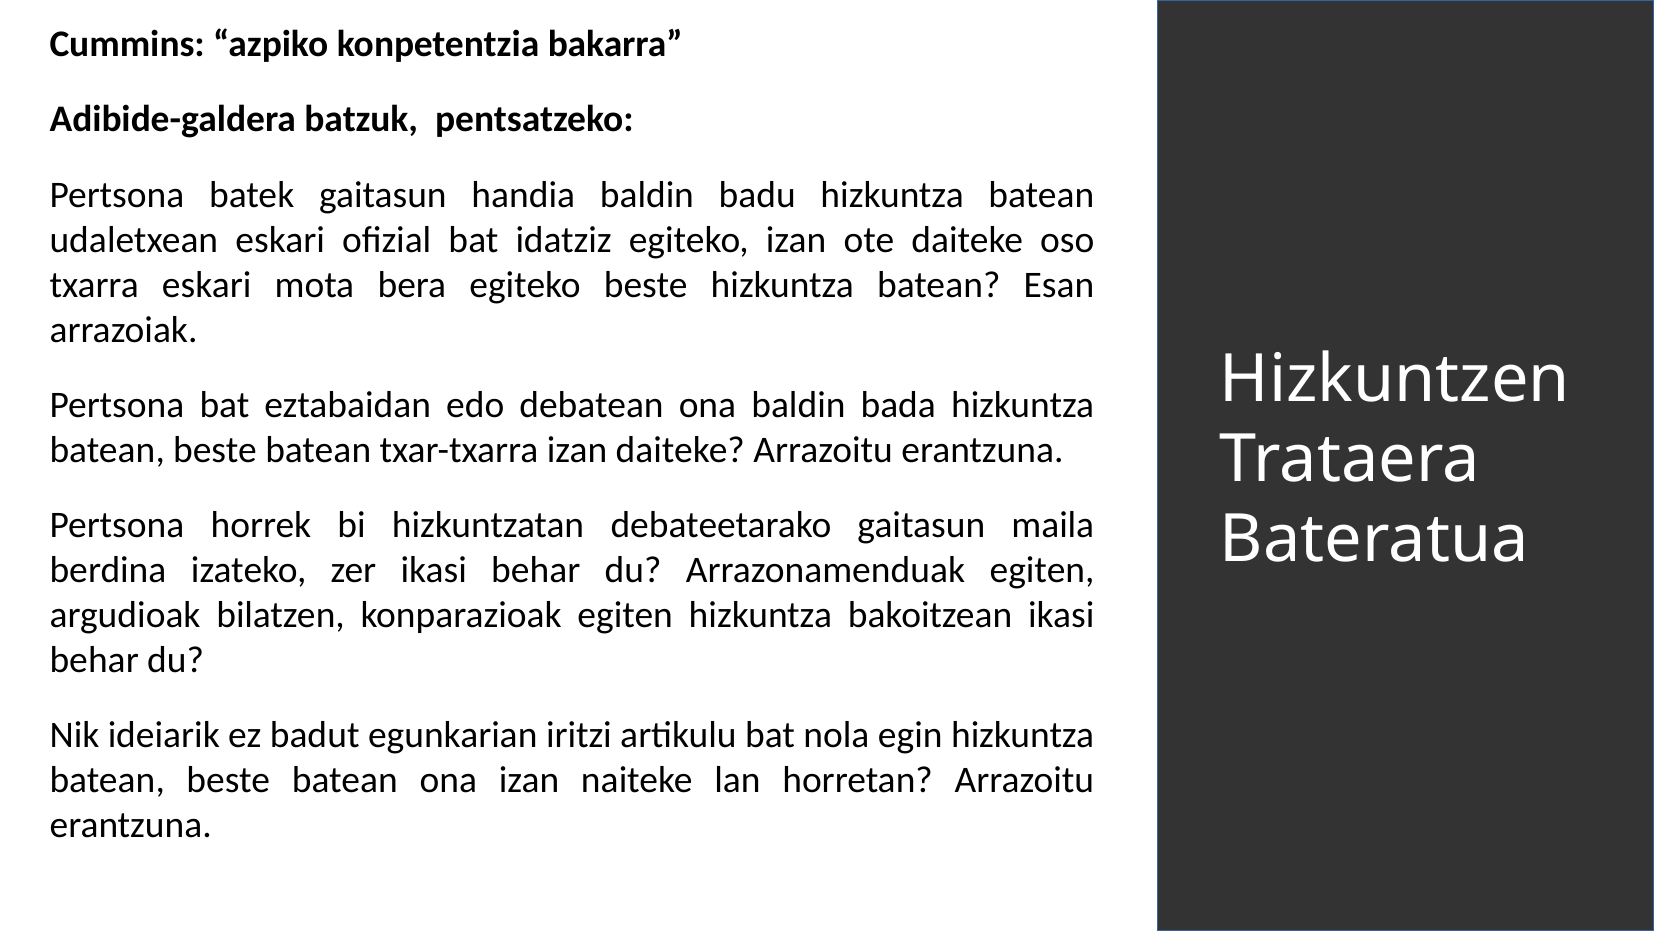

# Cummins: “azpiko konpetentzia bakarra”
Adibide-galdera batzuk, pentsatzeko:
Pertsona batek gaitasun handia baldin badu hizkuntza batean udaletxean eskari ofizial bat idatziz egiteko, izan ote daiteke oso txarra eskari mota bera egiteko beste hizkuntza batean? Esan arrazoiak.
Pertsona bat eztabaidan edo debatean ona baldin bada hizkuntza batean, beste batean txar-txarra izan daiteke? Arrazoitu erantzuna.
Pertsona horrek bi hizkuntzatan debateetarako gaitasun maila berdina izateko, zer ikasi behar du? Arrazonamenduak egiten, argudioak bilatzen, konparazioak egiten hizkuntza bakoitzean ikasi behar du?
Nik ideiarik ez badut egunkarian iritzi artikulu bat nola egin hizkuntza batean, beste batean ona izan naiteke lan horretan? Arrazoitu erantzuna.
Hizkuntzen
Trataera
Bateratua